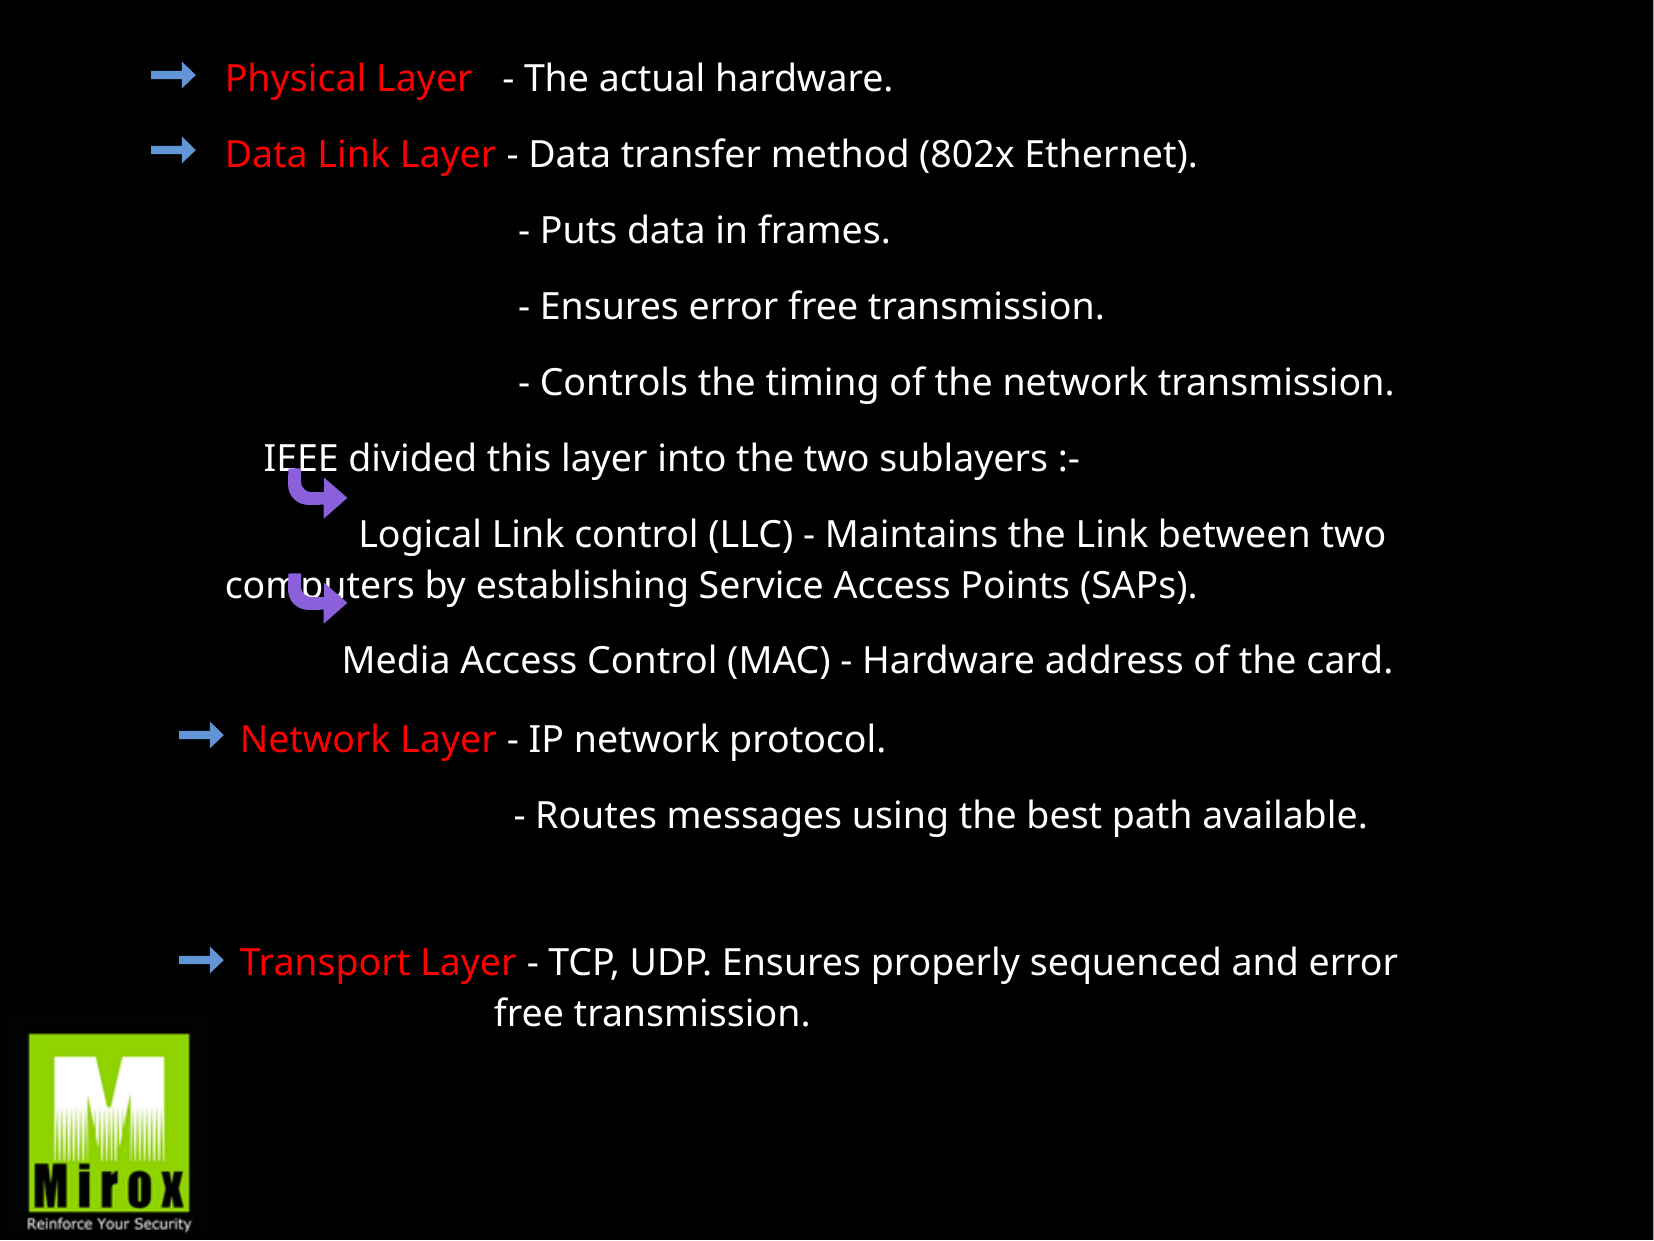

Physical Layer - The actual hardware.
Data Link Layer - Data transfer method (802x Ethernet).
			 - Puts data in frames.
			 - Ensures error free transmission.
			 - Controls the timing of the network transmission.
 IEEE divided this layer into the two sublayers :-
	 Logical Link control (LLC) - Maintains the Link between two 			 computers by establishing Service Access Points (SAPs).
 Media Access Control (MAC) - Hardware address of the card.
Network Layer - IP network protocol.
			 - Routes messages using the best path available.
Transport Layer - TCP, UDP. Ensures properly sequenced and error 					 free transmission.